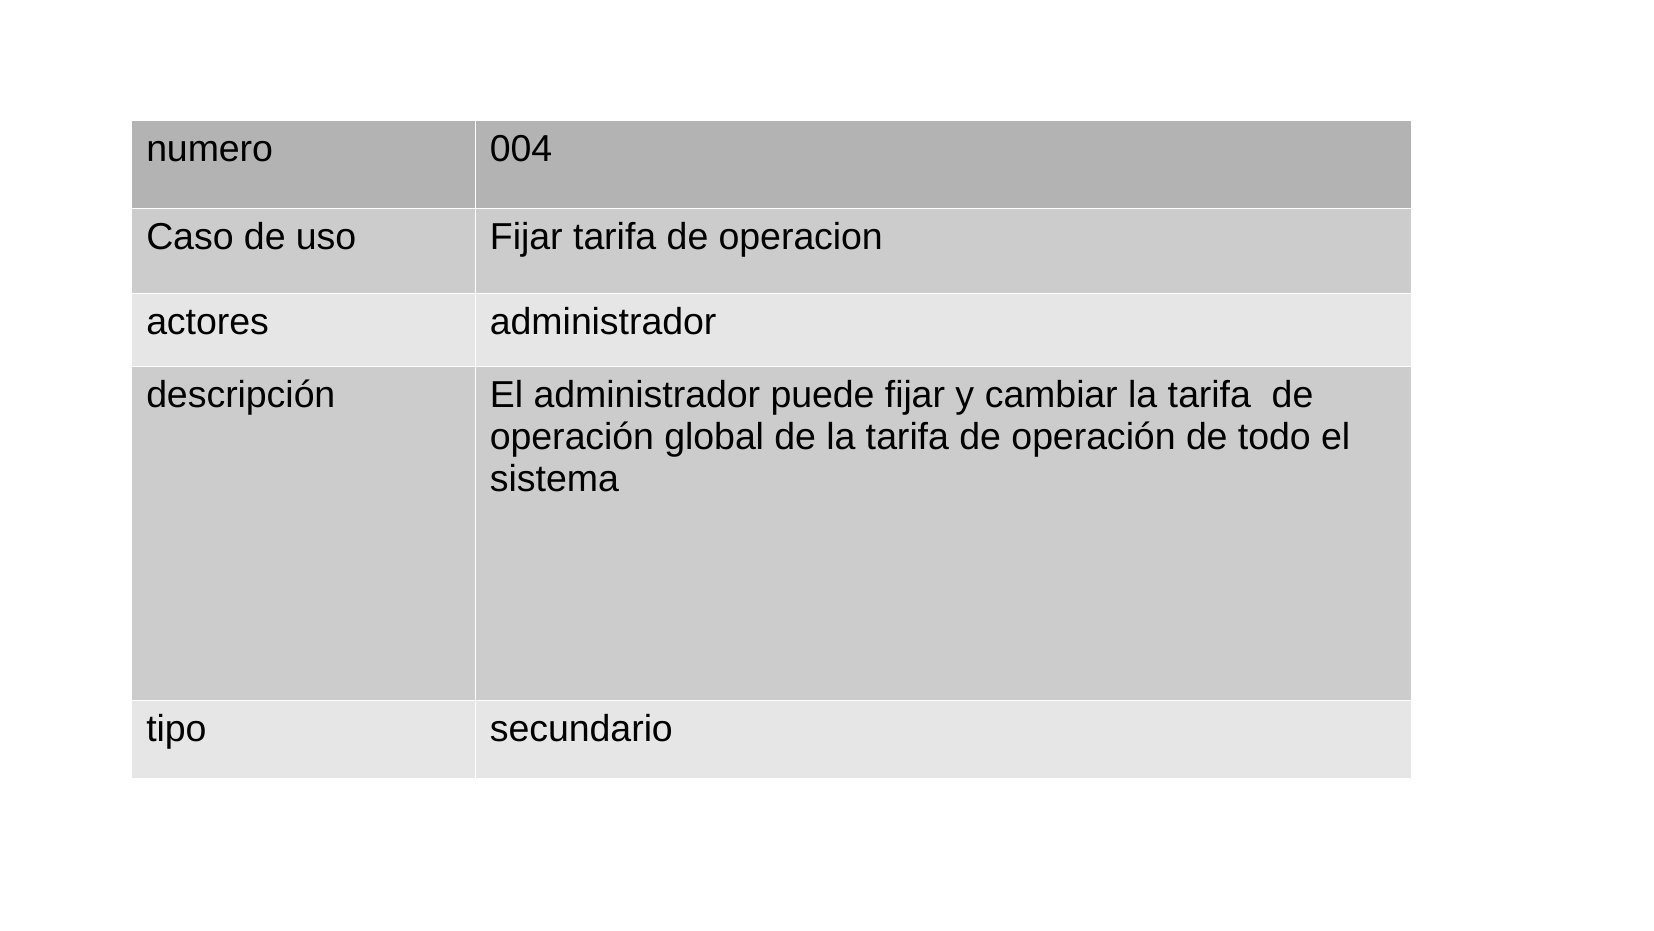

| numero | 004 |
| --- | --- |
| Caso de uso | Fijar tarifa de operacion |
| actores | administrador |
| descripción | El administrador puede fijar y cambiar la tarifa de operación global de la tarifa de operación de todo el sistema |
| tipo | secundario |